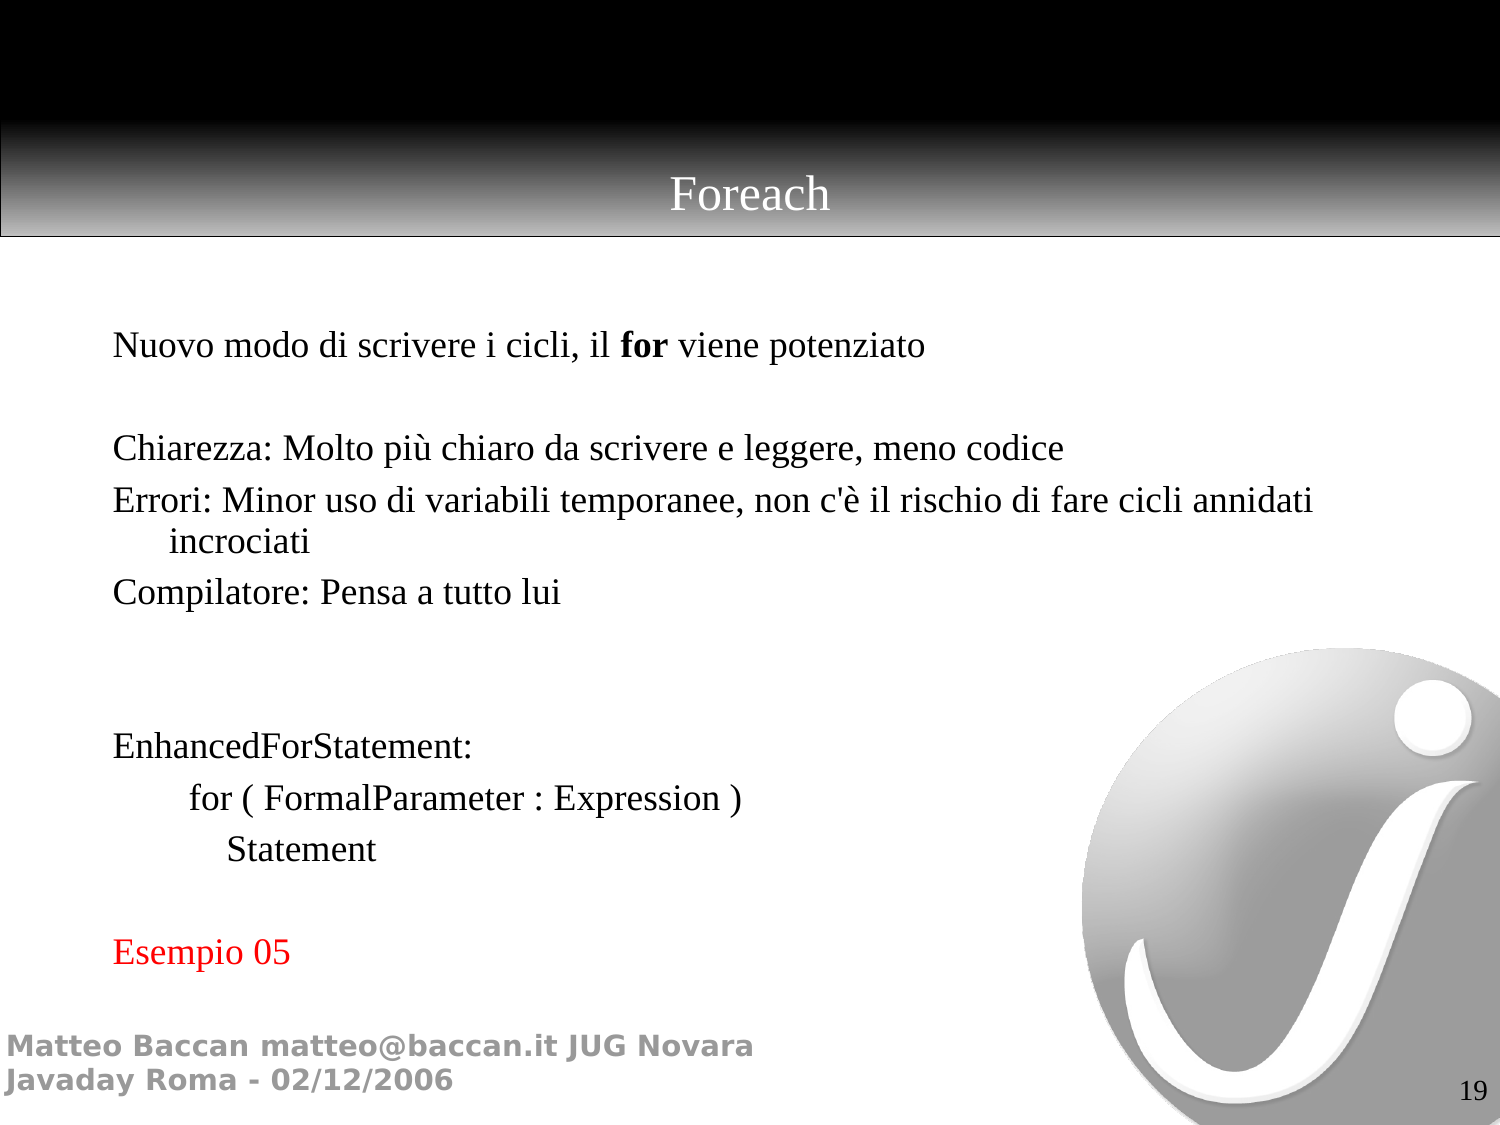

# Foreach
Nuovo modo di scrivere i cicli, il for viene potenziato
Chiarezza: Molto più chiaro da scrivere e leggere, meno codice
Errori: Minor uso di variabili temporanee, non c'è il rischio di fare cicli annidati incrociati
Compilatore: Pensa a tutto lui
EnhancedForStatement:
 for ( FormalParameter : Expression )
 Statement
Esempio 05